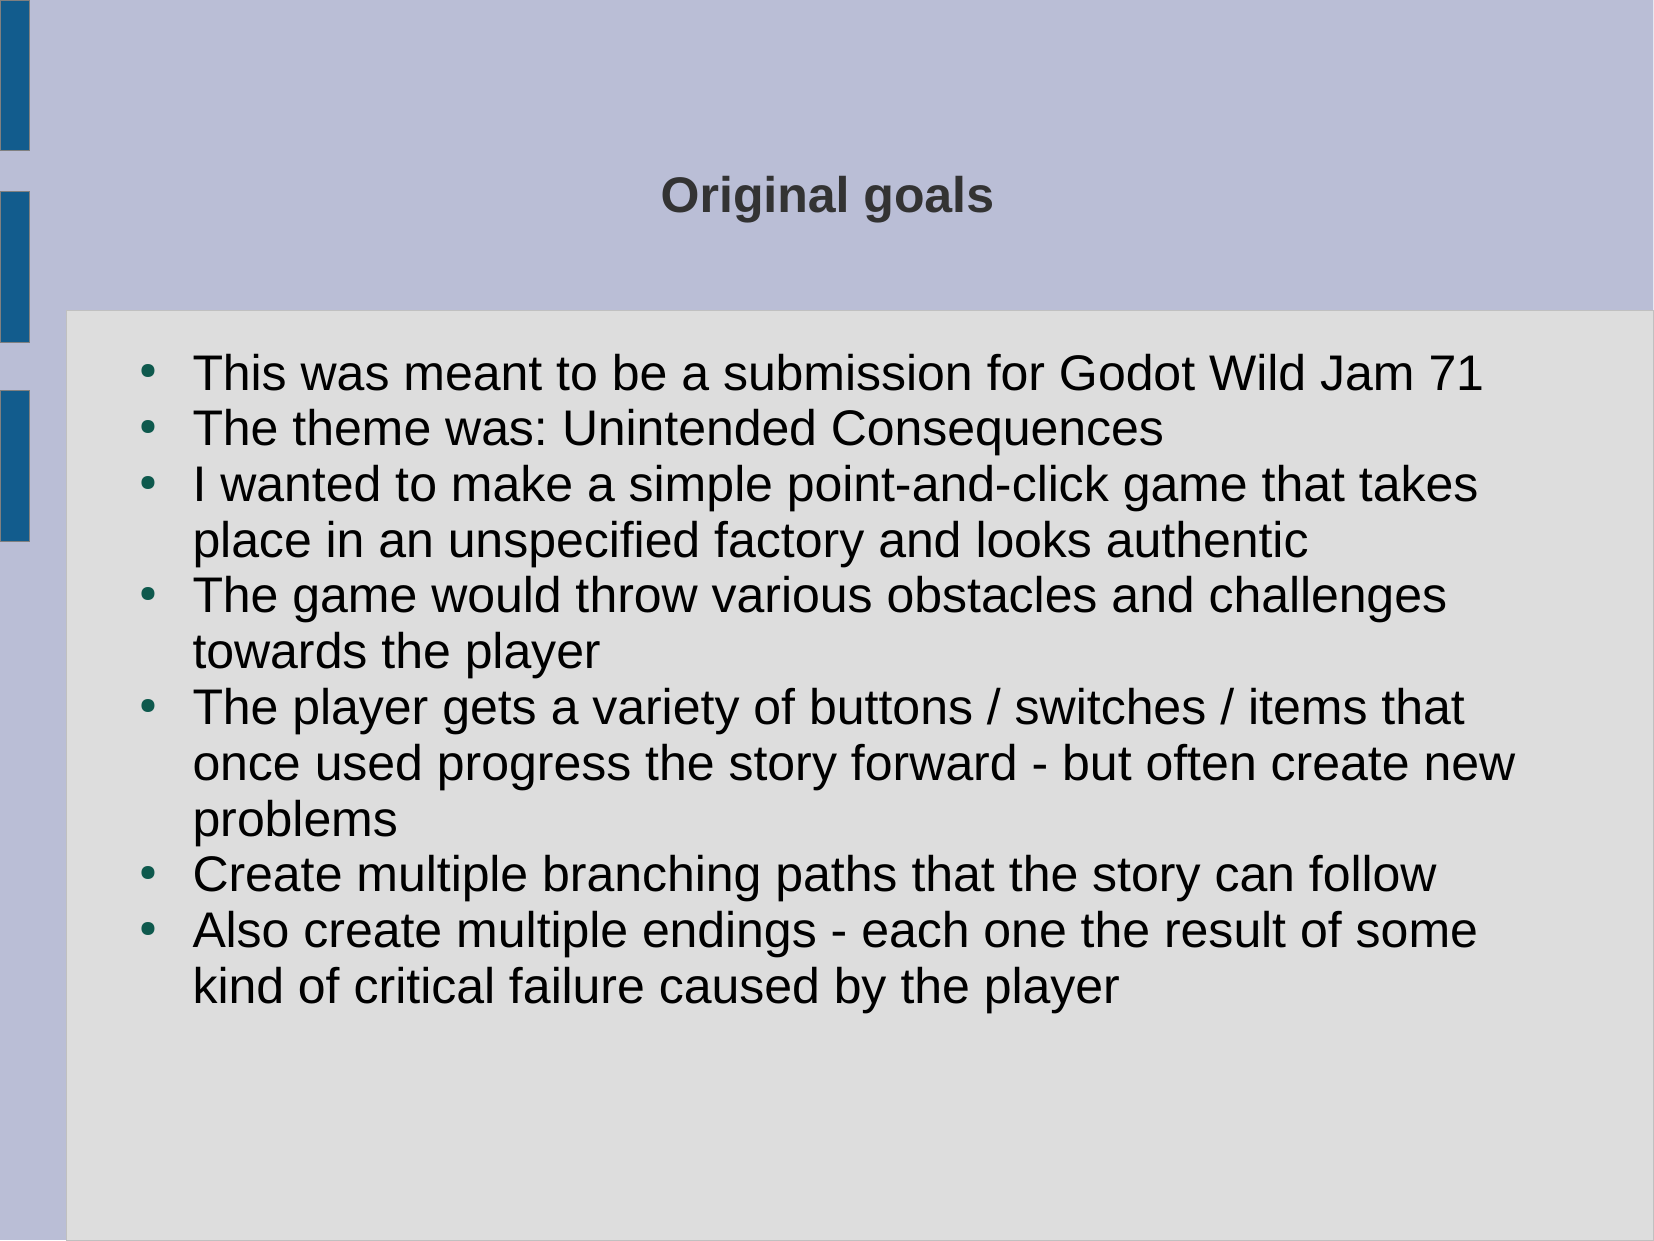

# Original goals
This was meant to be a submission for Godot Wild Jam 71
The theme was: Unintended Consequences
I wanted to make a simple point-and-click game that takes place in an unspecified factory and looks authentic
The game would throw various obstacles and challenges towards the player
The player gets a variety of buttons / switches / items that once used progress the story forward - but often create new problems
Create multiple branching paths that the story can follow
Also create multiple endings - each one the result of some kind of critical failure caused by the player